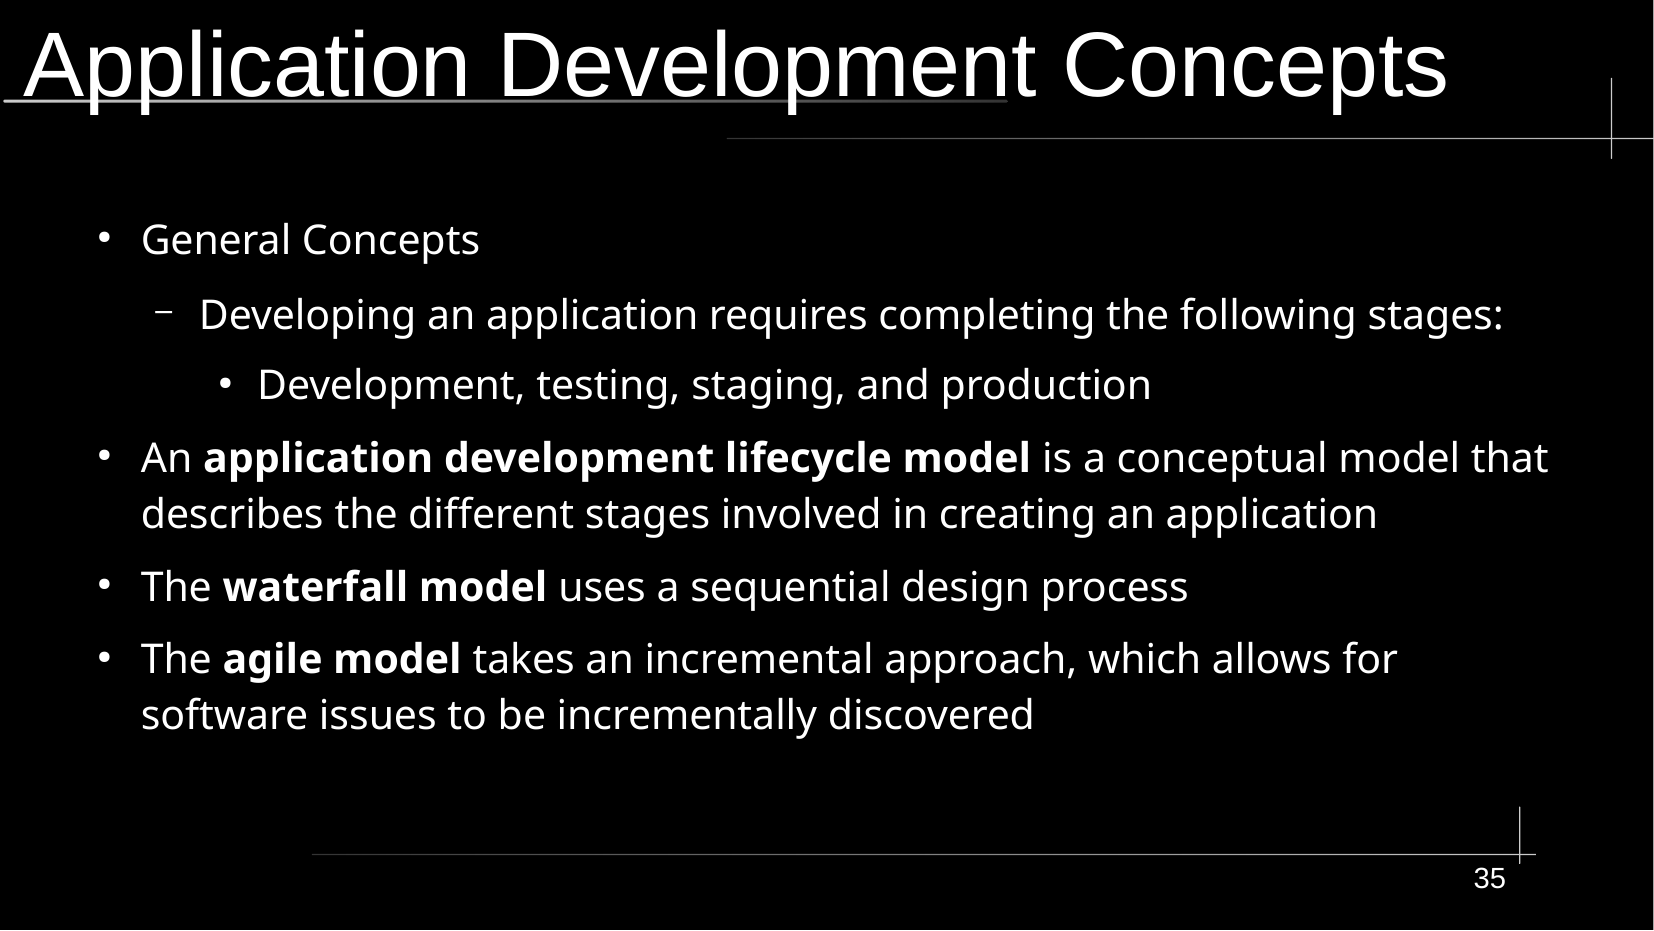

# Application Development Concepts
General Concepts
Developing an application requires completing the following stages:
Development, testing, staging, and production
An application development lifecycle model is a conceptual model that describes the different stages involved in creating an application
The waterfall model uses a sequential design process
The agile model takes an incremental approach, which allows for software issues to be incrementally discovered
35